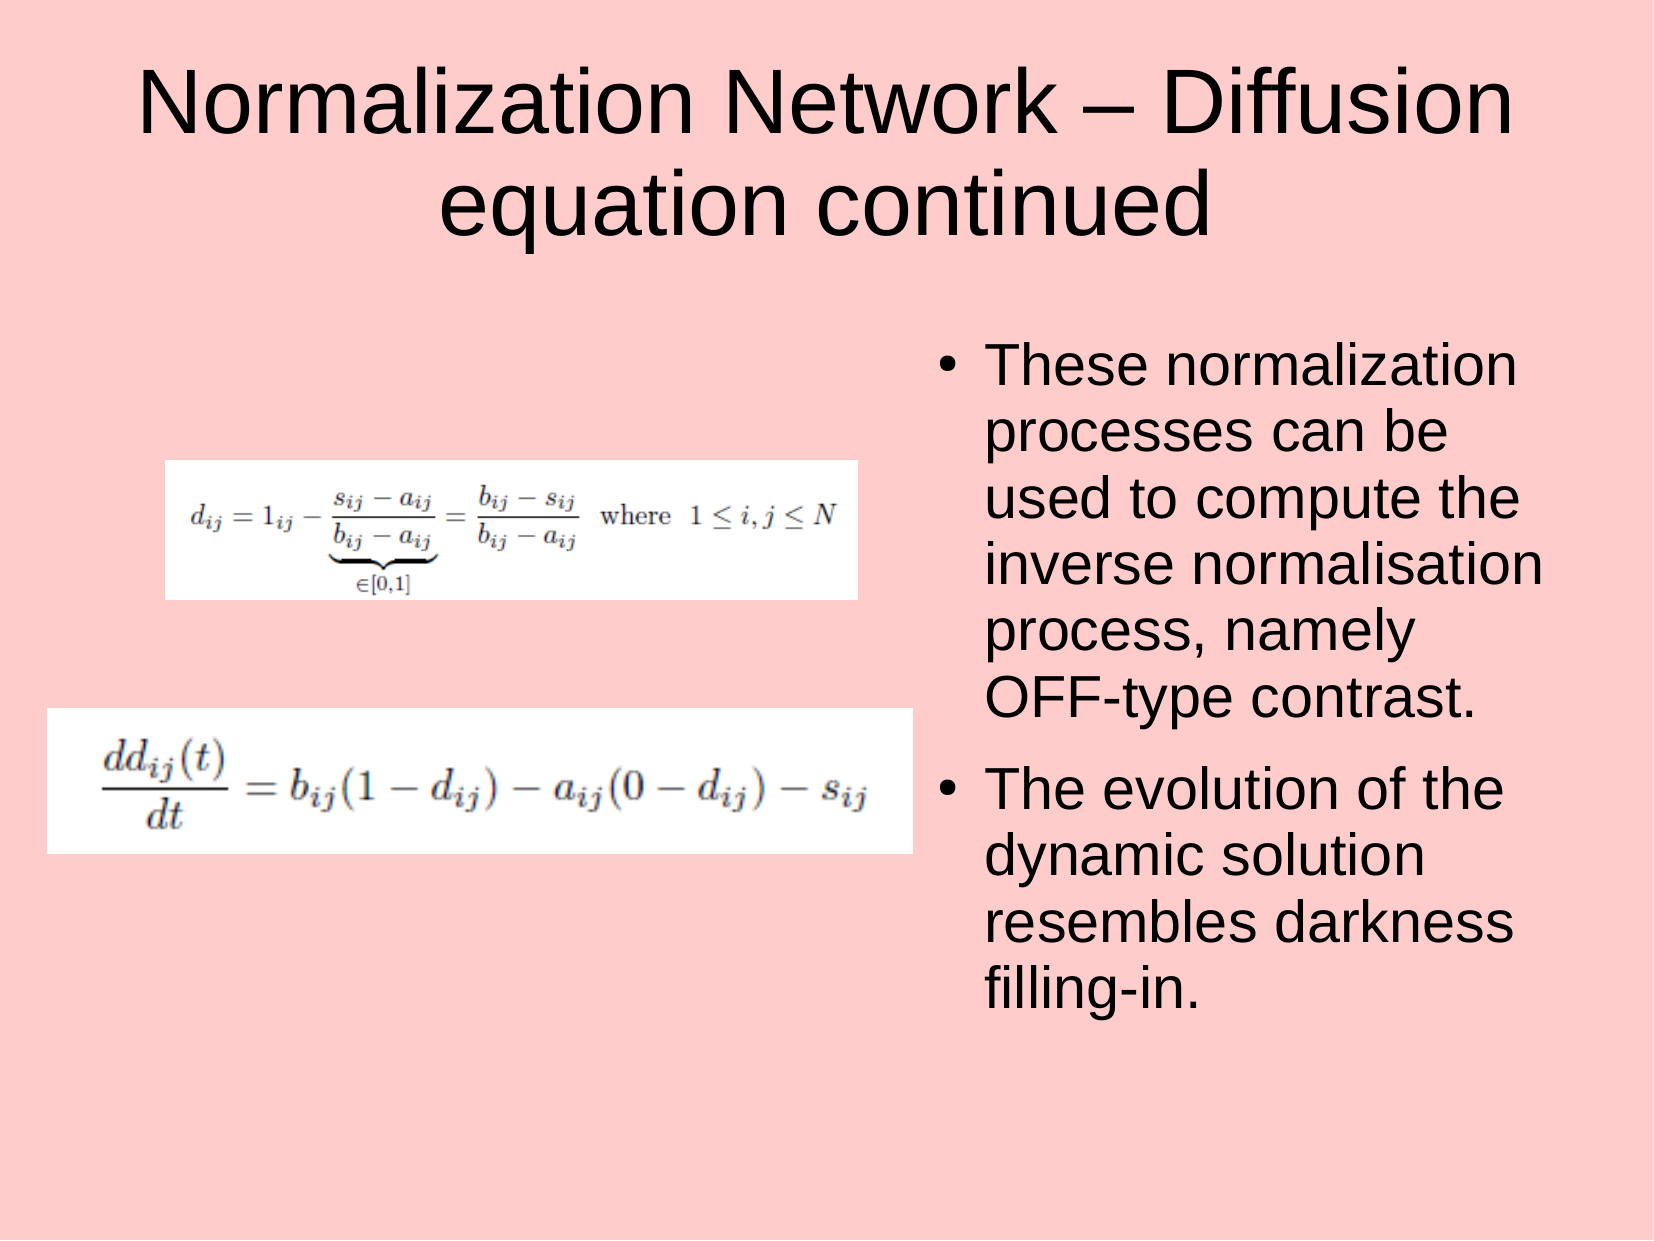

# Normalization Network – Diffusion equation continued
These normalization processes can be used to compute the inverse normalisation process, namely OFF-type contrast.
The evolution of the dynamic solution resembles darkness filling-in.